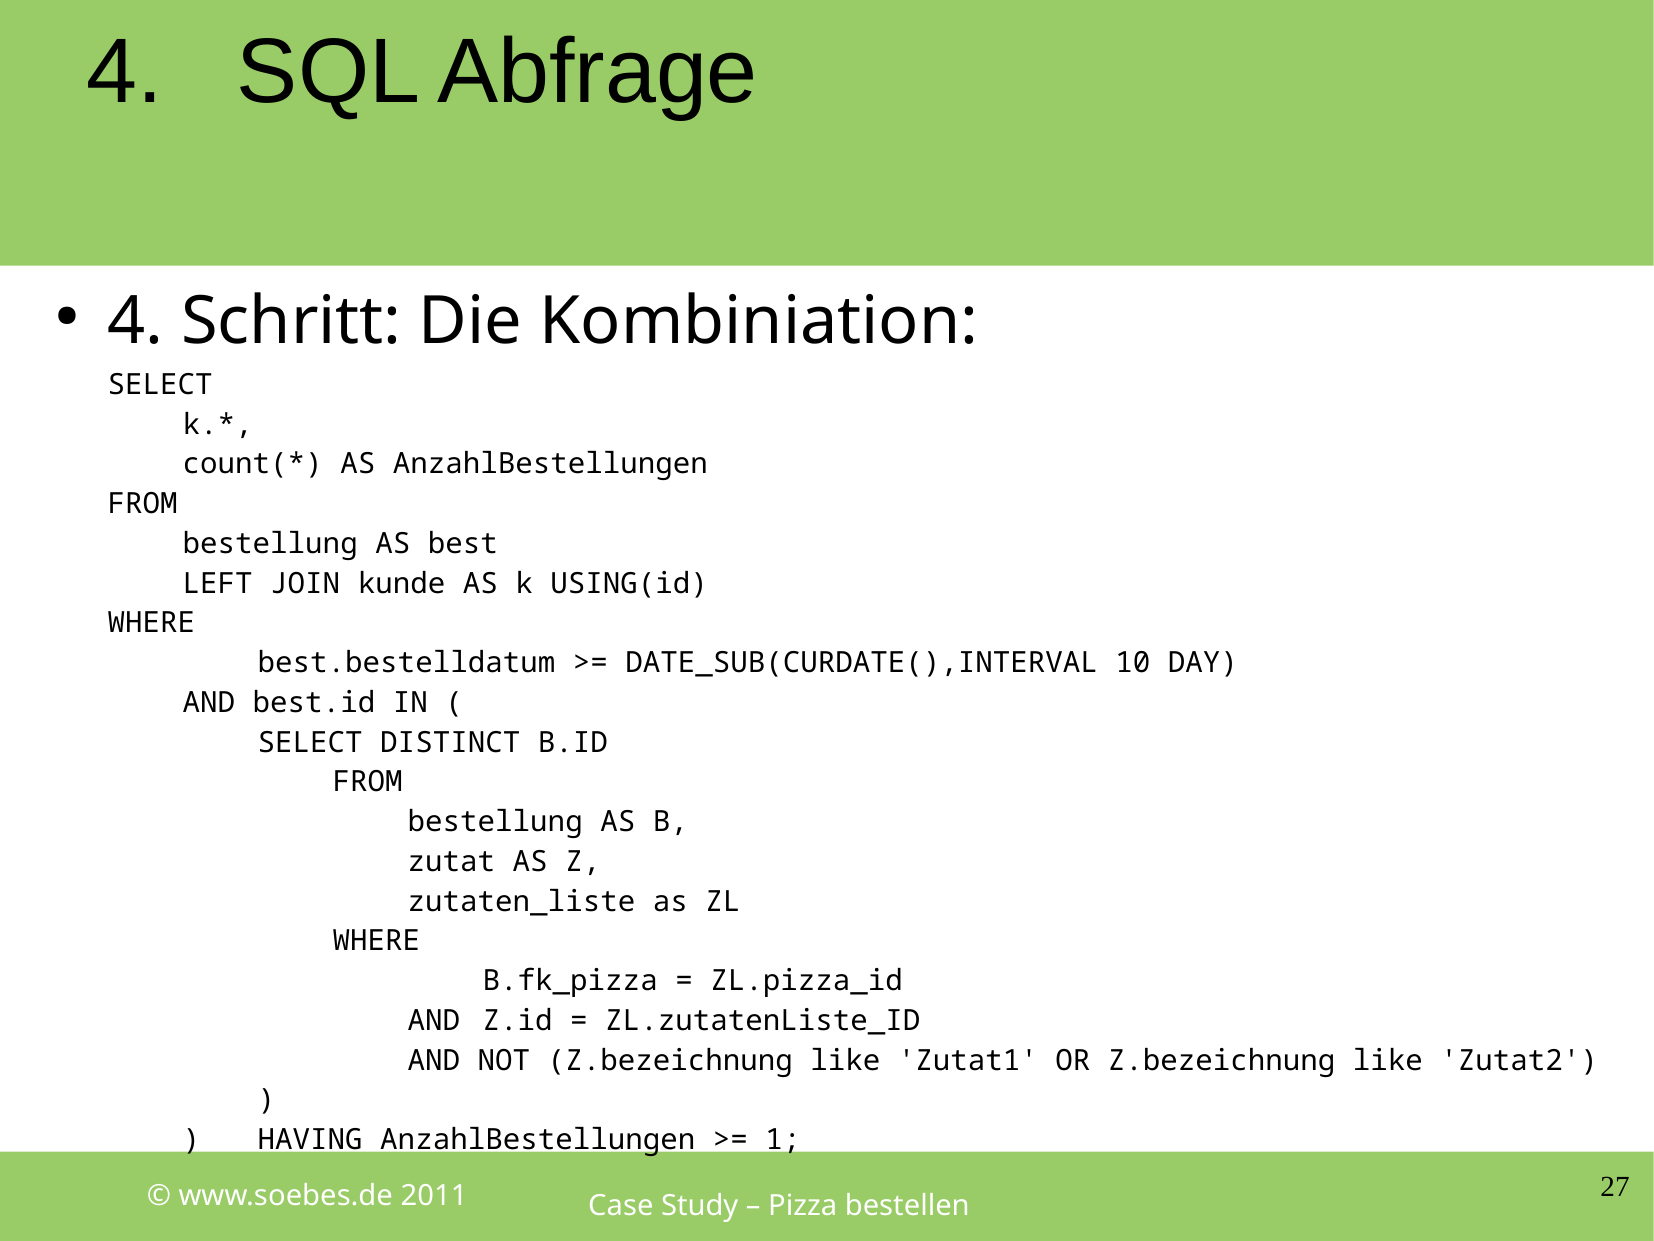

# 4.	SQL Abfrage
4. Schritt: Die Kombiniation:
SELECT
	k.*,
	count(*) AS AnzahlBestellungen
FROM
	bestellung AS best
	LEFT JOIN kunde AS k USING(id)
WHERE
		best.bestelldatum >= DATE_SUB(CURDATE(),INTERVAL 10 DAY)
	AND best.id IN (
		SELECT DISTINCT B.ID
			FROM
				bestellung AS B,
				zutat AS Z,
				zutaten_liste as ZL
			WHERE
					B.fk_pizza = ZL.pizza_id
				AND	Z.id = ZL.zutatenListe_ID
				AND NOT (Z.bezeichnung like 'Zutat1' OR Z.bezeichnung like 'Zutat2')
		)
	)	HAVING AnzahlBestellungen >= 1;
27